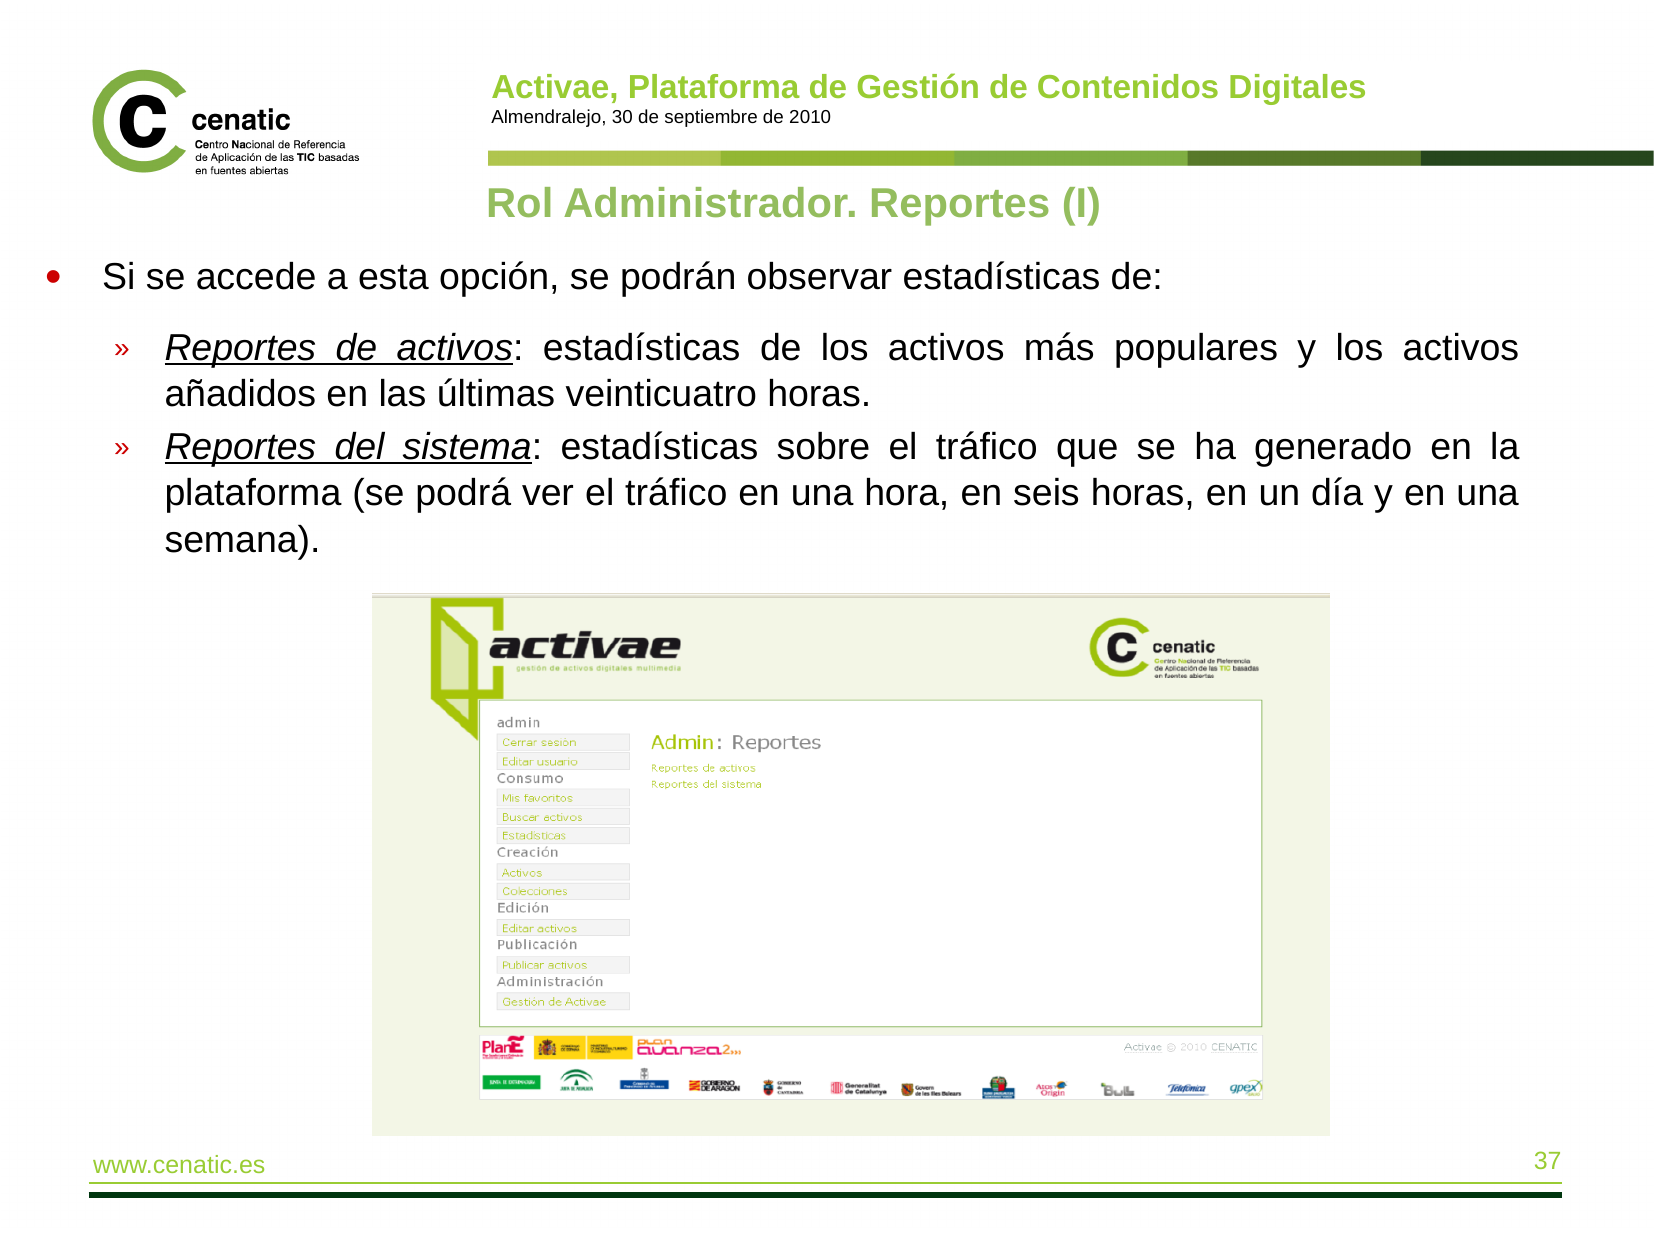

# Rol Administrador. Reportes (I)
Si se accede a esta opción, se podrán observar estadísticas de:
Reportes de activos: estadísticas de los activos más populares y los activos añadidos en las últimas veinticuatro horas.
Reportes del sistema: estadísticas sobre el tráfico que se ha generado en la plataforma (se podrá ver el tráfico en una hora, en seis horas, en un día y en una semana).
37
www.cenatic.es